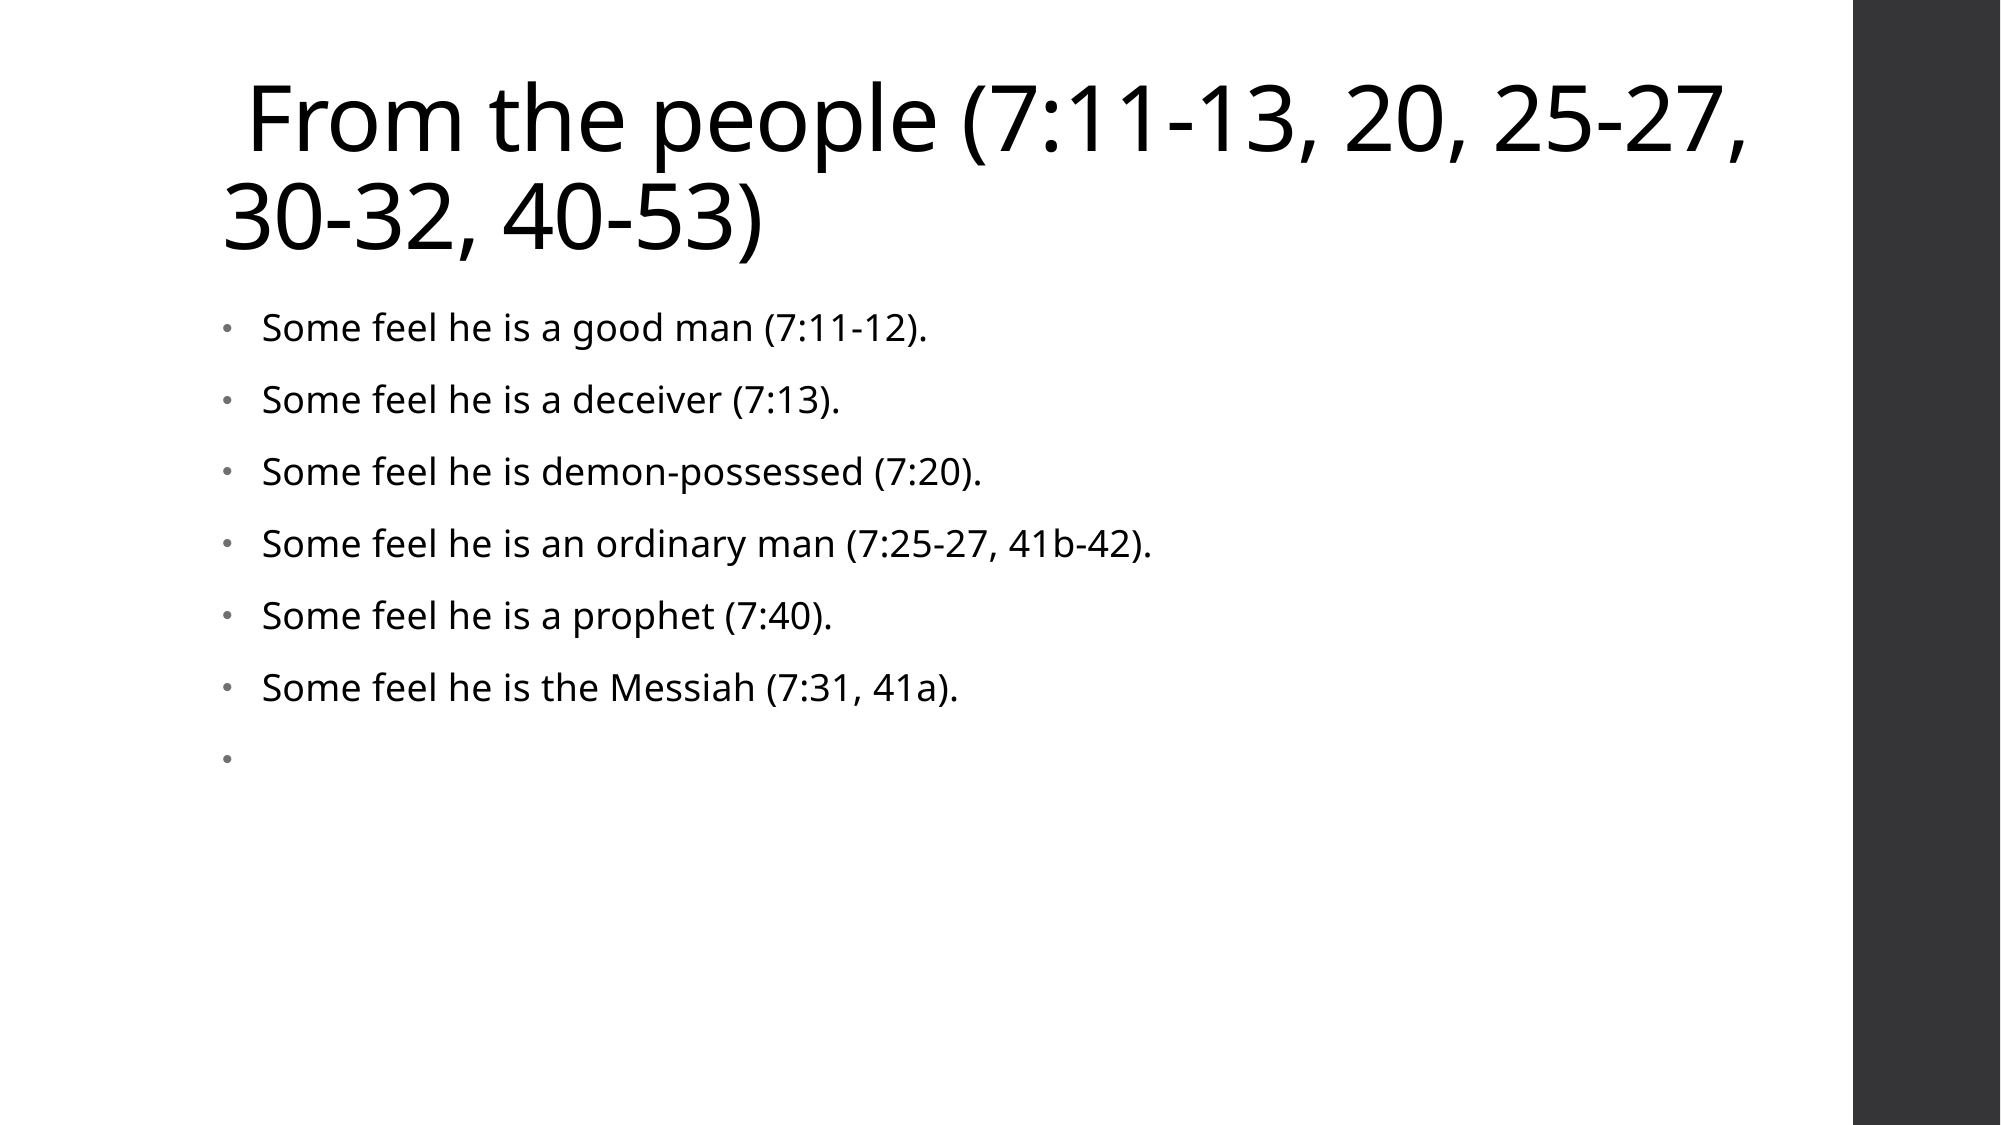

# From the people (7:11-13, 20, 25-27, 30-32, 40-53)
 Some feel he is a good man (7:11-12).
 Some feel he is a deceiver (7:13).
 Some feel he is demon-possessed (7:20).
 Some feel he is an ordinary man (7:25-27, 41b-42).
 Some feel he is a prophet (7:40).
 Some feel he is the Messiah (7:31, 41a).